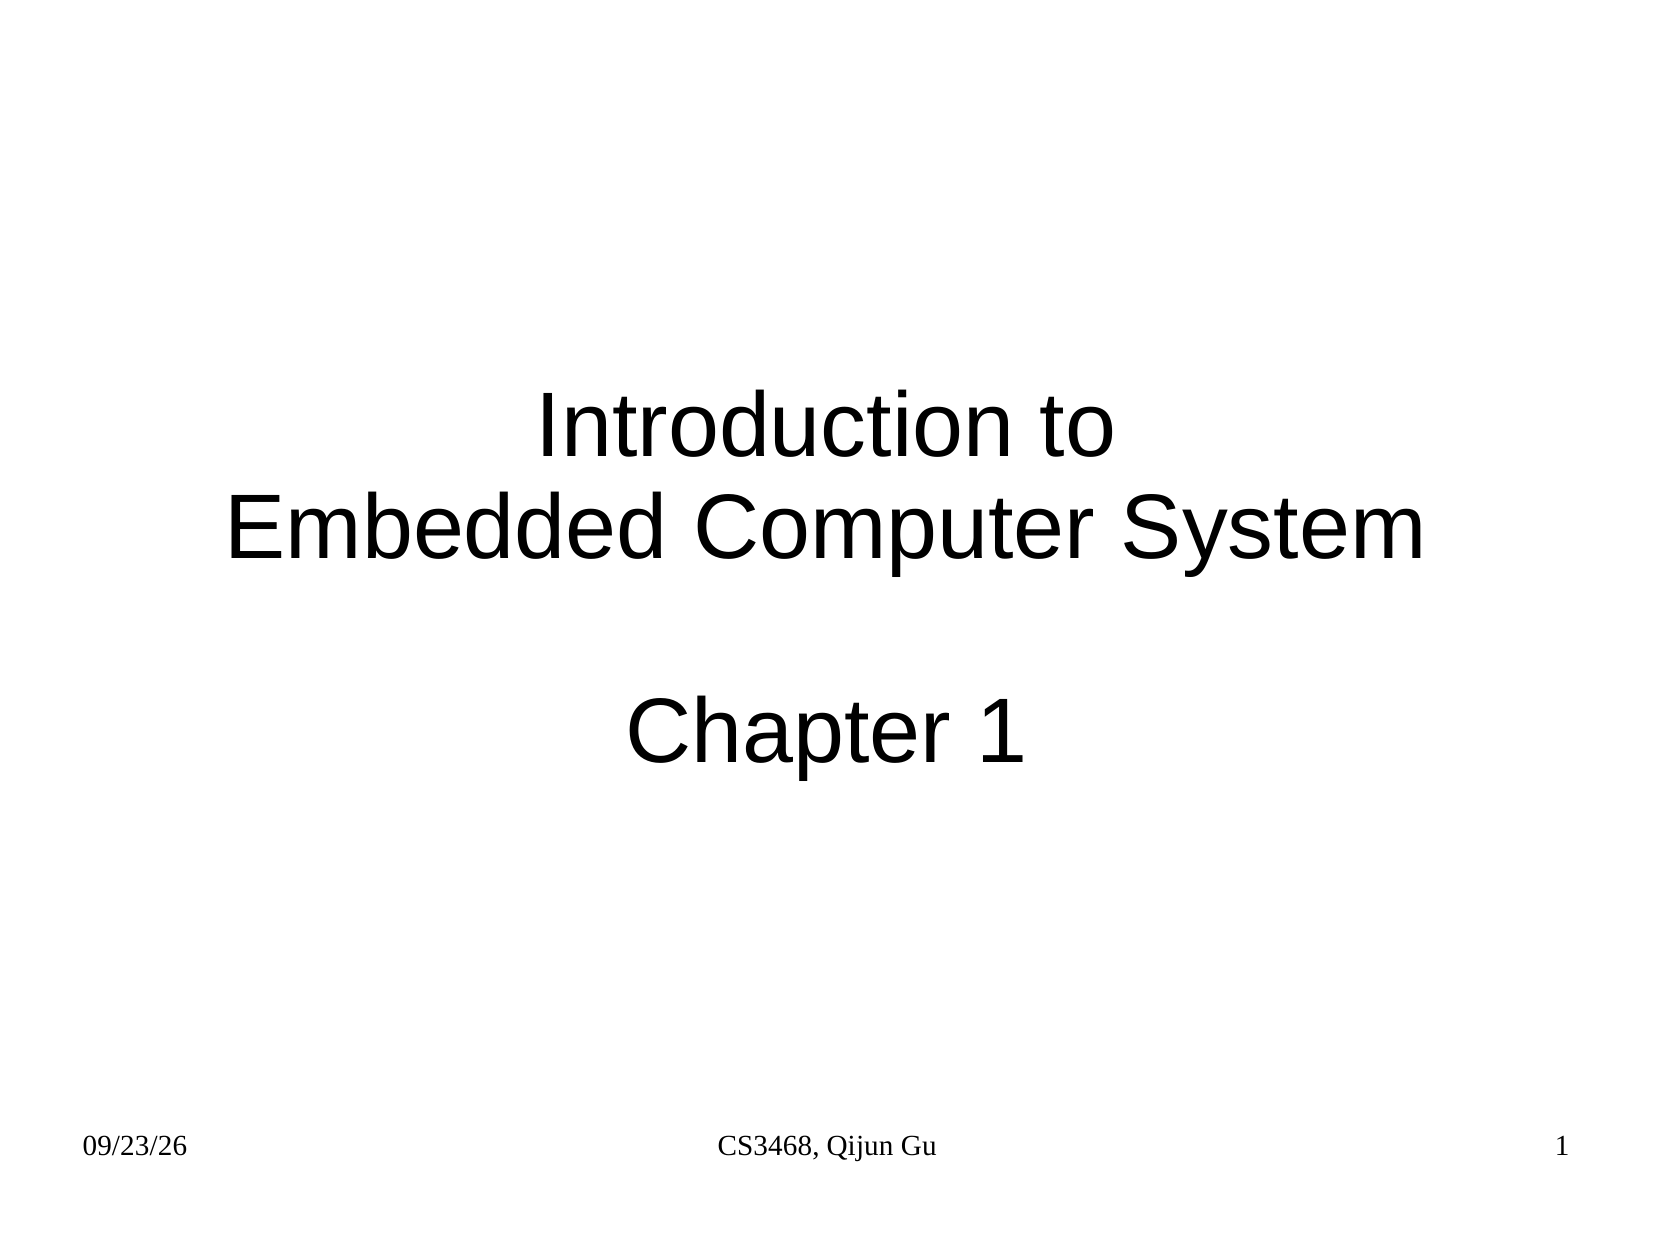

Introduction to
Embedded Computer System
Chapter 1
CS3468, Qijun Gu
1